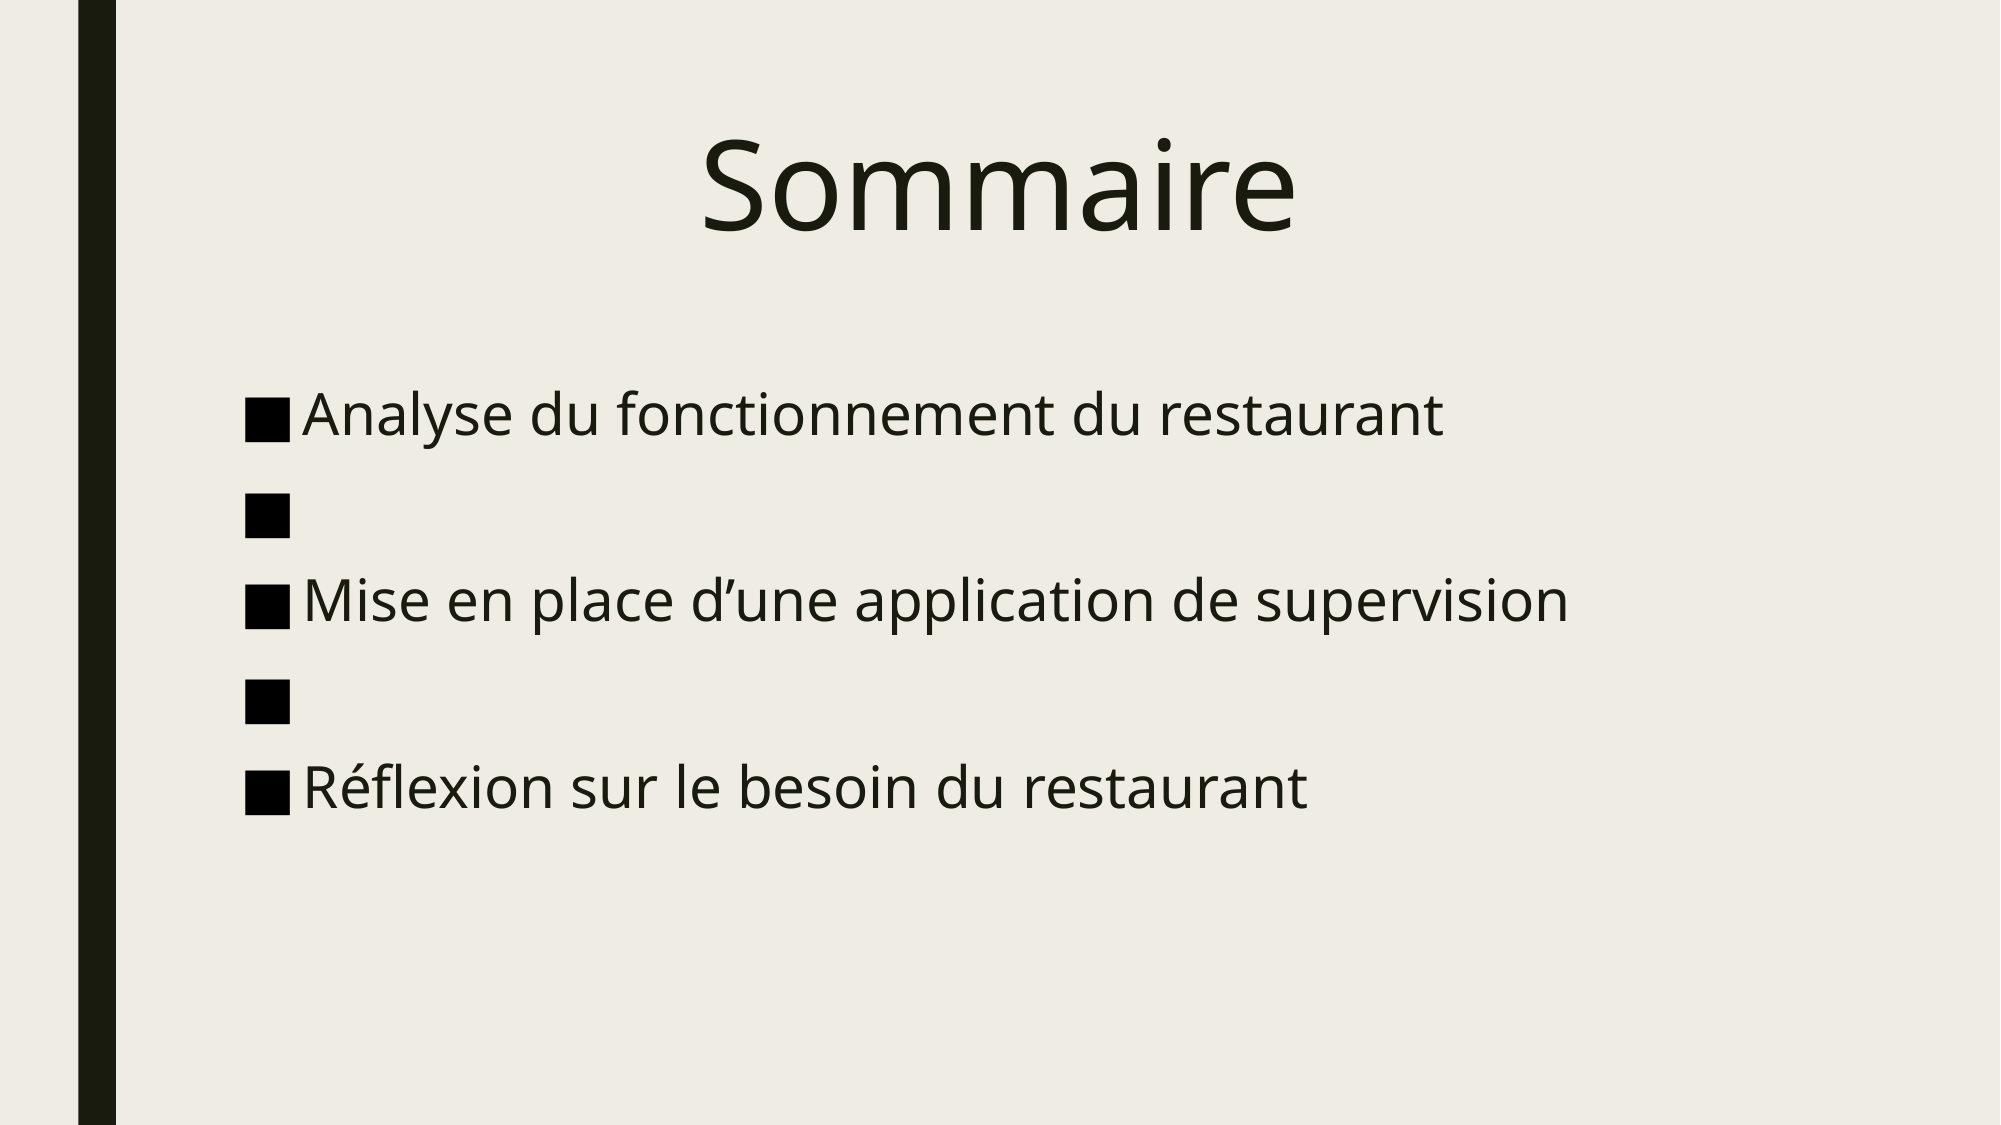

# Sommaire
Analyse du fonctionnement du restaurant
Mise en place d’une application de supervision
Réflexion sur le besoin du restaurant